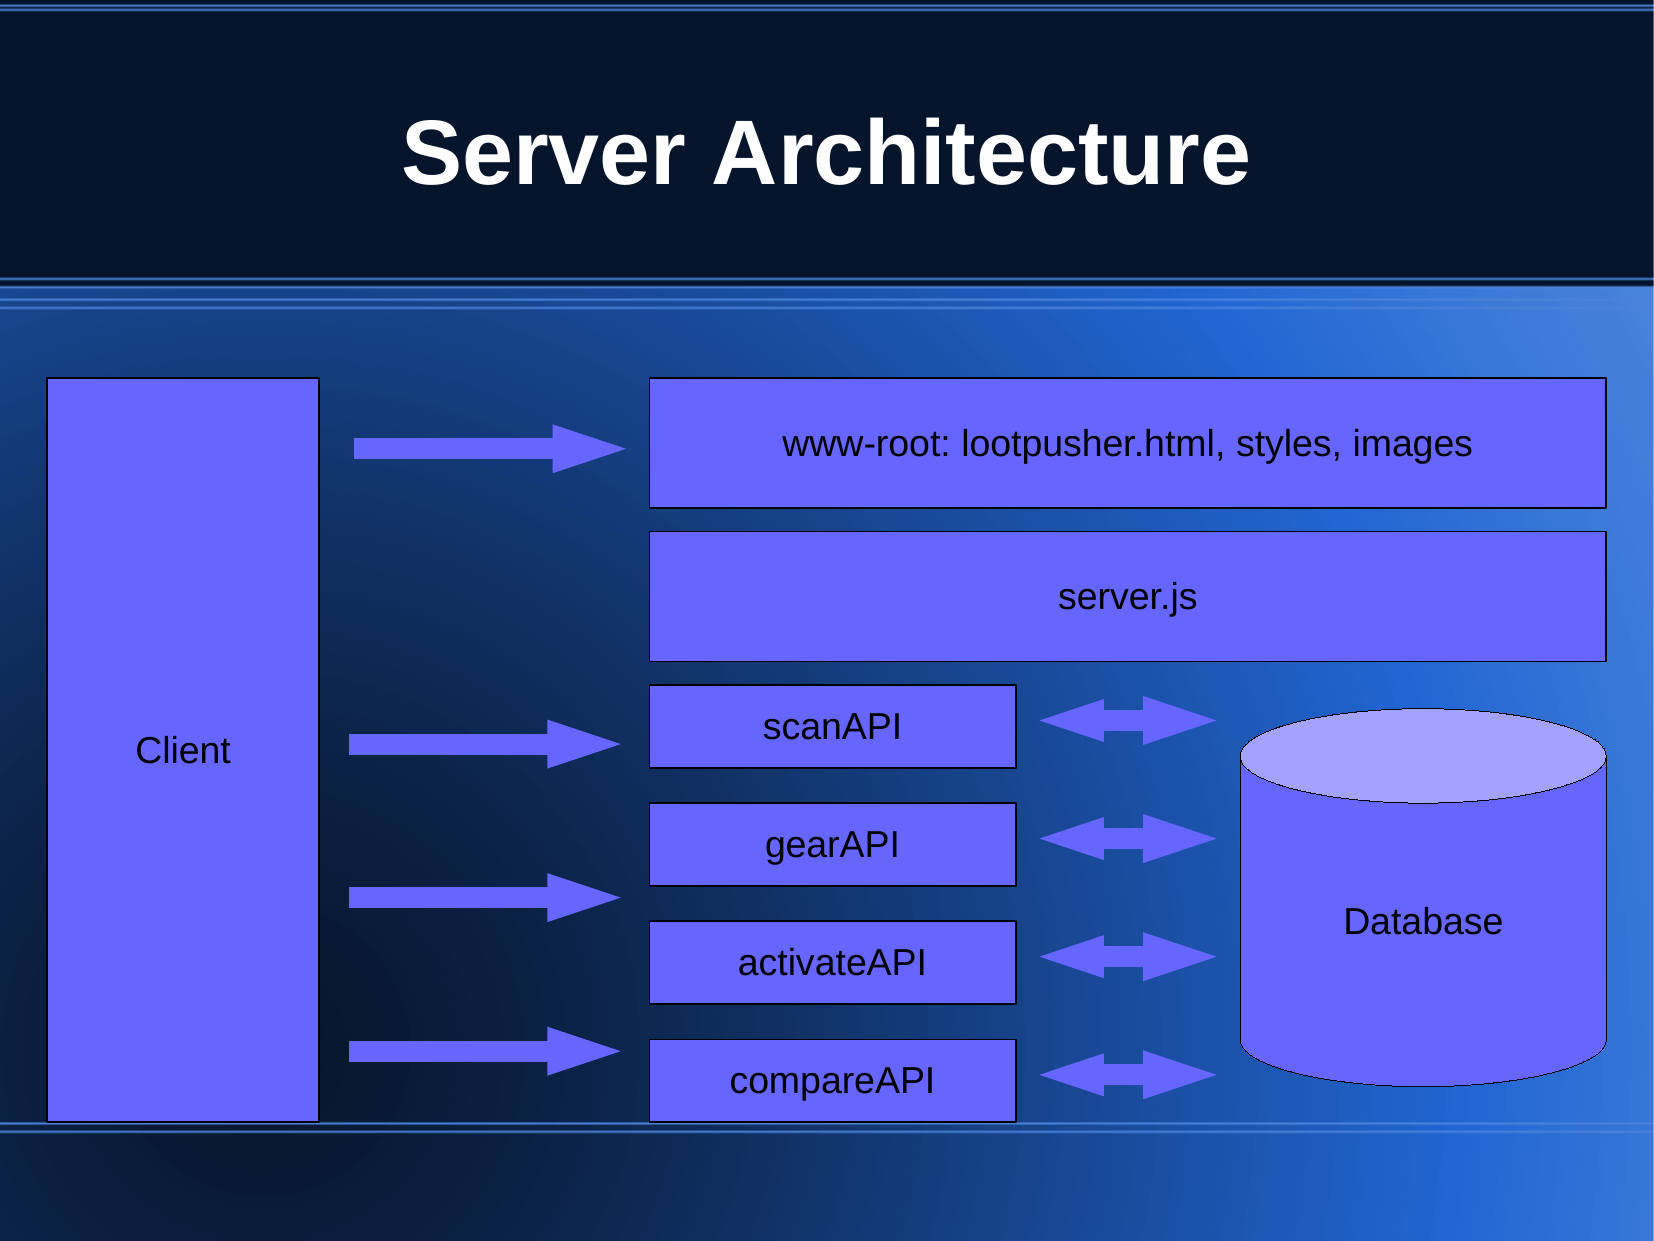

# Server Architecture
Client
www-root: lootpusher.html, styles, images
server.js
scanAPI
Database
gearAPI
activateAPI
compareAPI